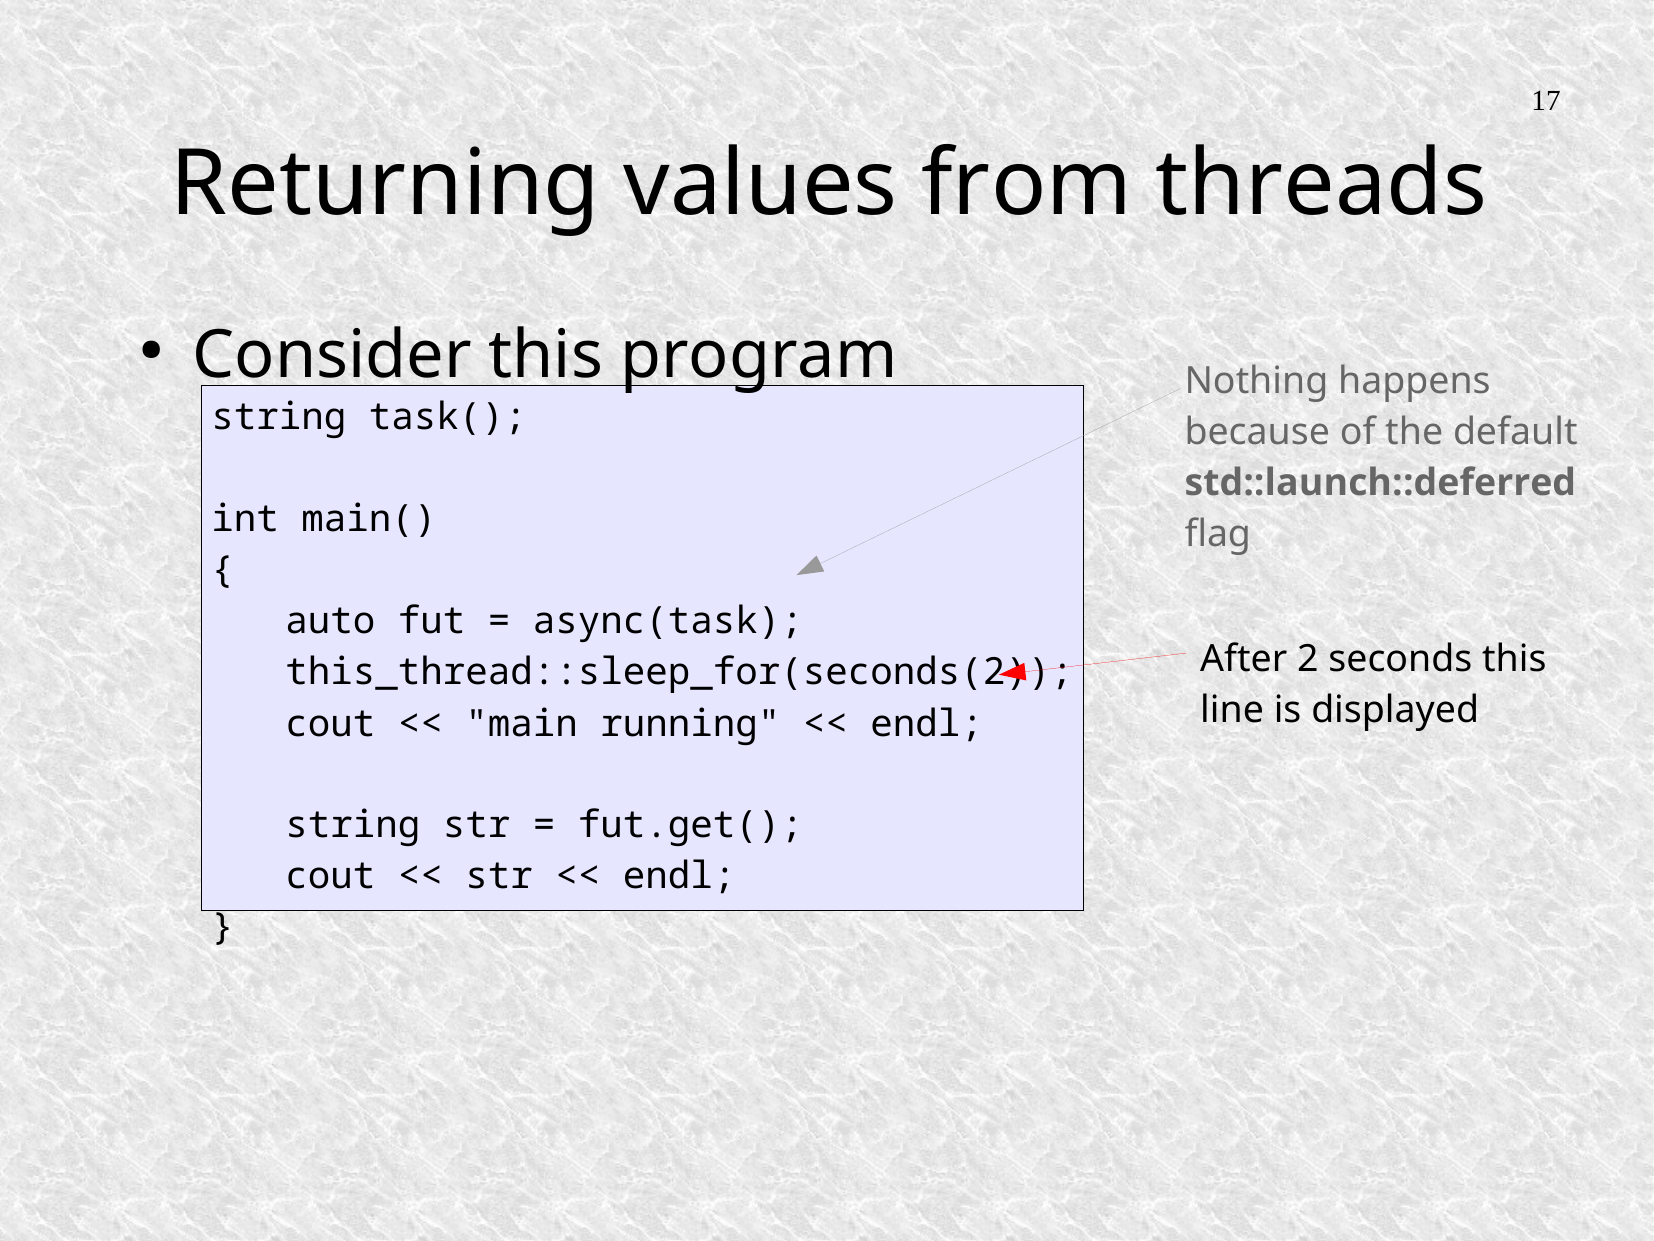

# Returning values from threads
17
Consider this program
Nothing happens
because of the default
std::launch::deferred
flag
string task();
int main()
{
	auto fut = async(task);
	this_thread::sleep_for(seconds(2));
	cout << "main running" << endl;
	string str = fut.get();
	cout << str << endl;
}
After 2 seconds this
line is displayed